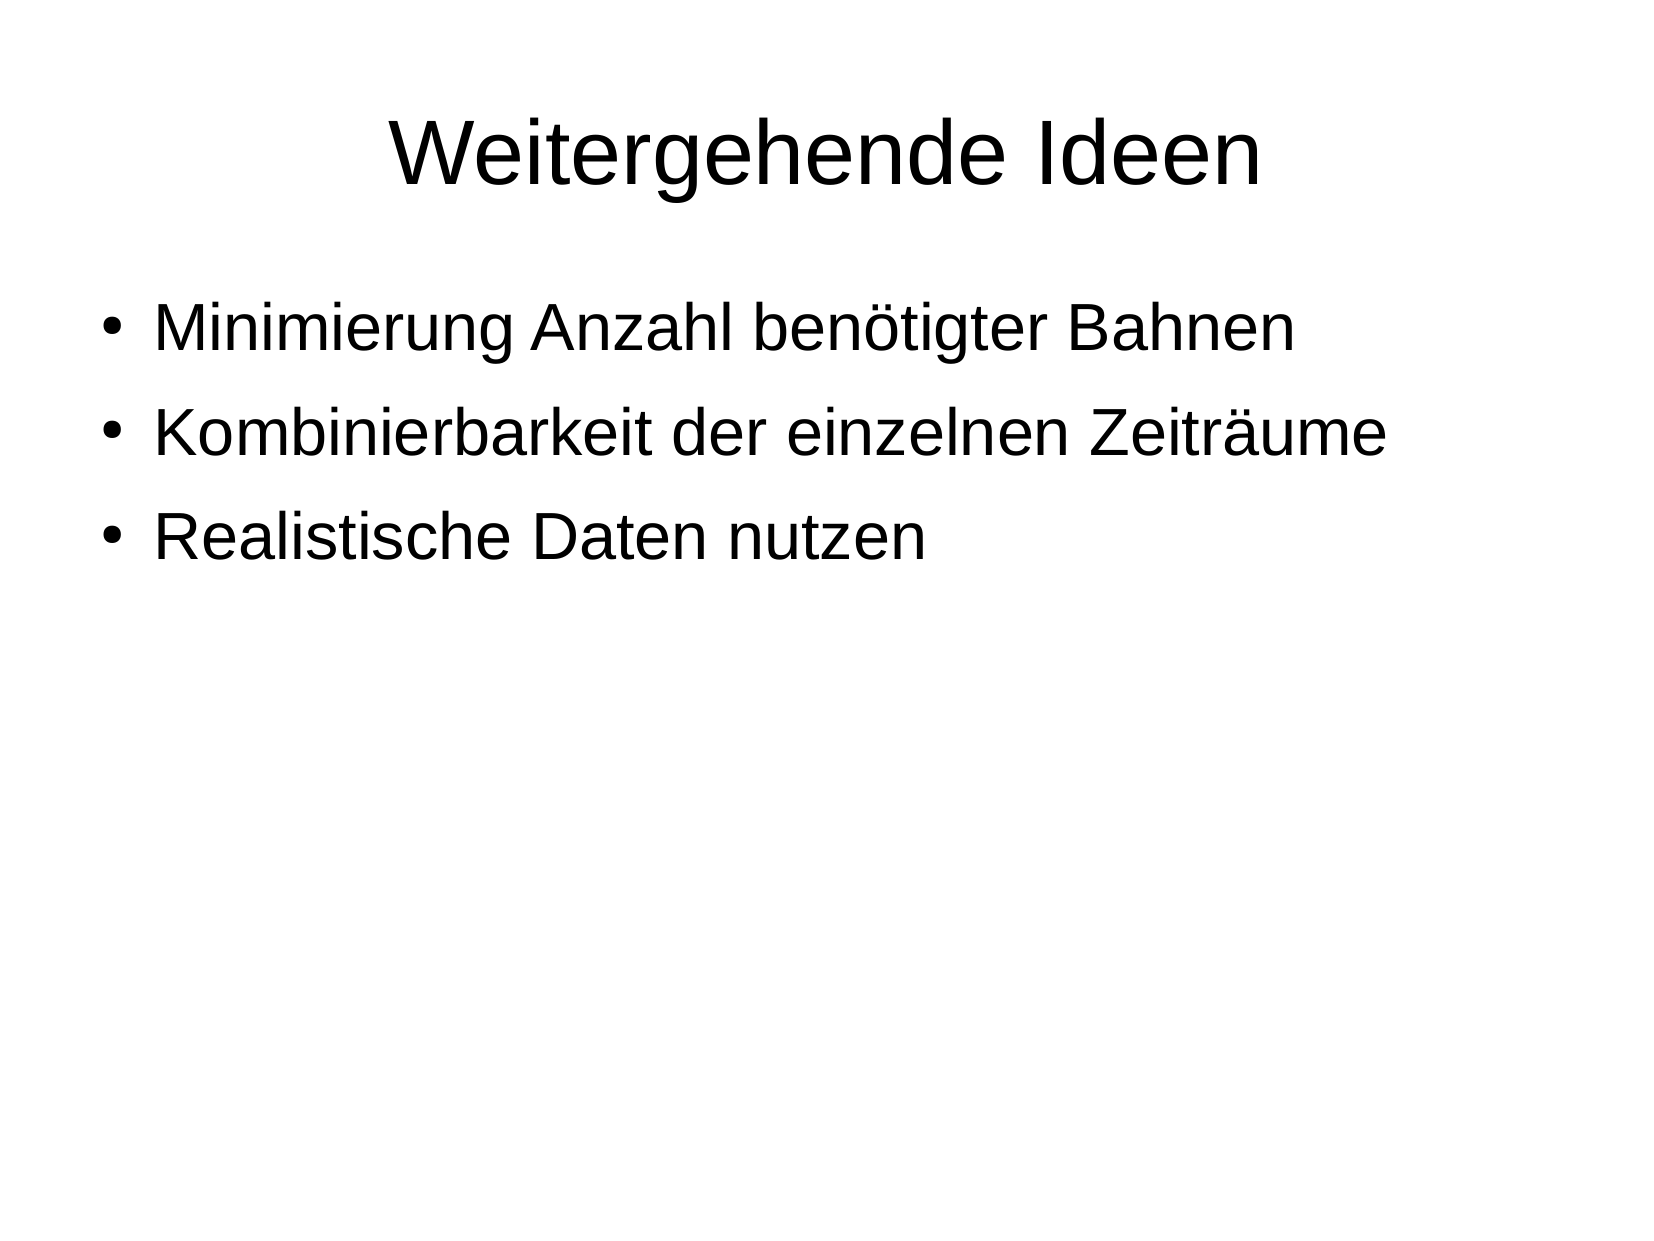

# Weitergehende Ideen
Minimierung Anzahl benötigter Bahnen
Kombinierbarkeit der einzelnen Zeiträume
Realistische Daten nutzen